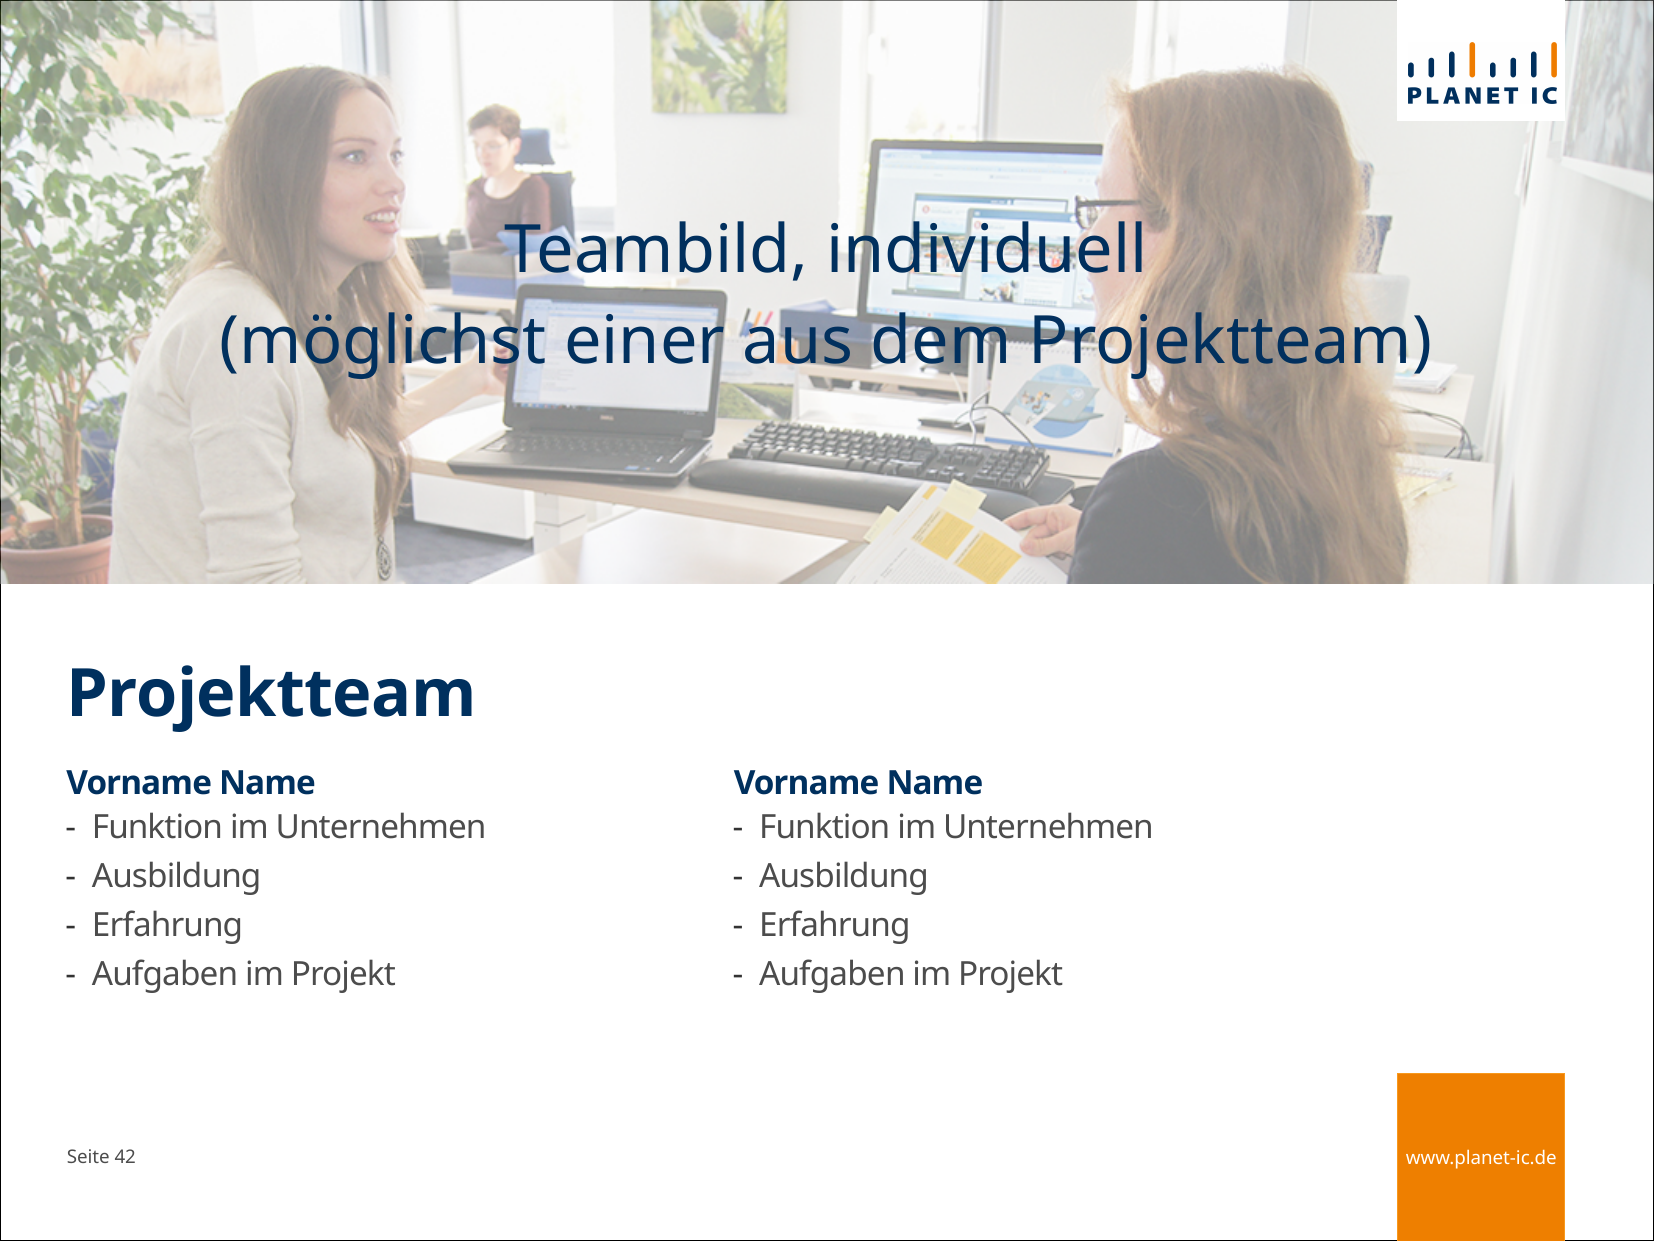

Vorname Name
Vorname Name
Funktion im Unternehmen
Ausbildung
Erfahrung
Aufgaben im Projekt
Funktion im Unternehmen
Ausbildung
Erfahrung
Aufgaben im Projekt